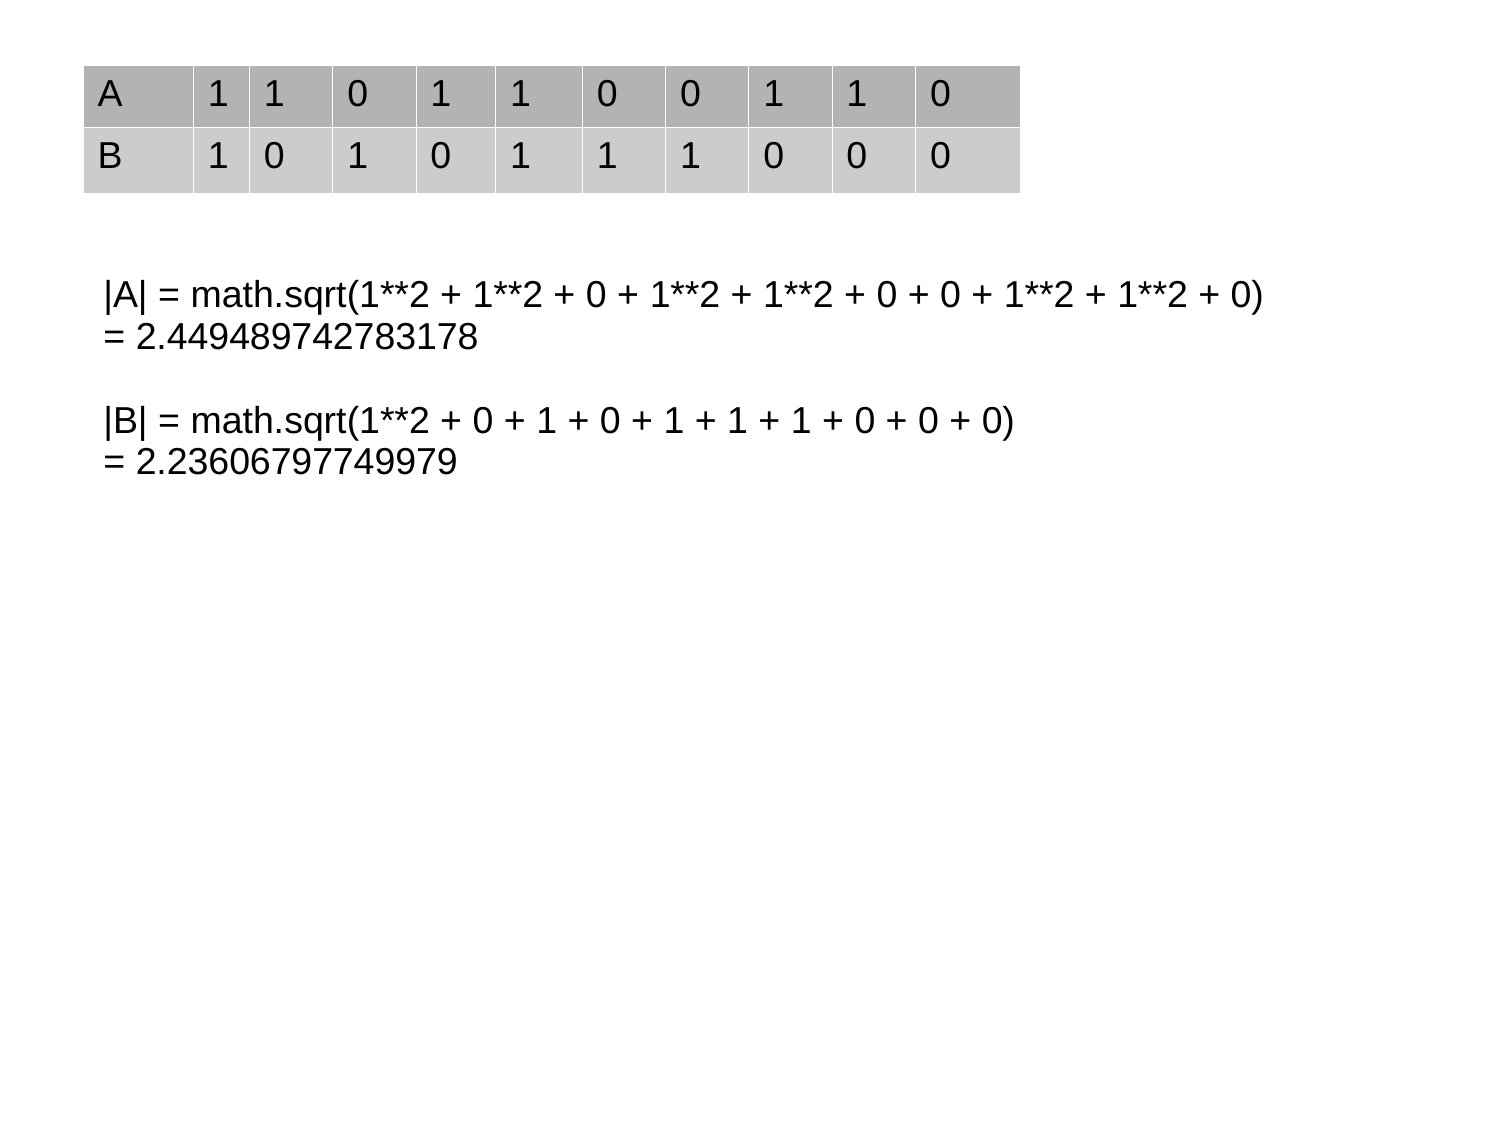

| A | 1 | 1 | 0 | 1 | 1 | 0 | 0 | 1 | 1 | 0 |
| --- | --- | --- | --- | --- | --- | --- | --- | --- | --- | --- |
| B | 1 | 0 | 1 | 0 | 1 | 1 | 1 | 0 | 0 | 0 |
|A| = math.sqrt(1**2 + 1**2 + 0 + 1**2 + 1**2 + 0 + 0 + 1**2 + 1**2 + 0)
= 2.449489742783178
|B| = math.sqrt(1**2 + 0 + 1 + 0 + 1 + 1 + 1 + 0 + 0 + 0)
= 2.23606797749979